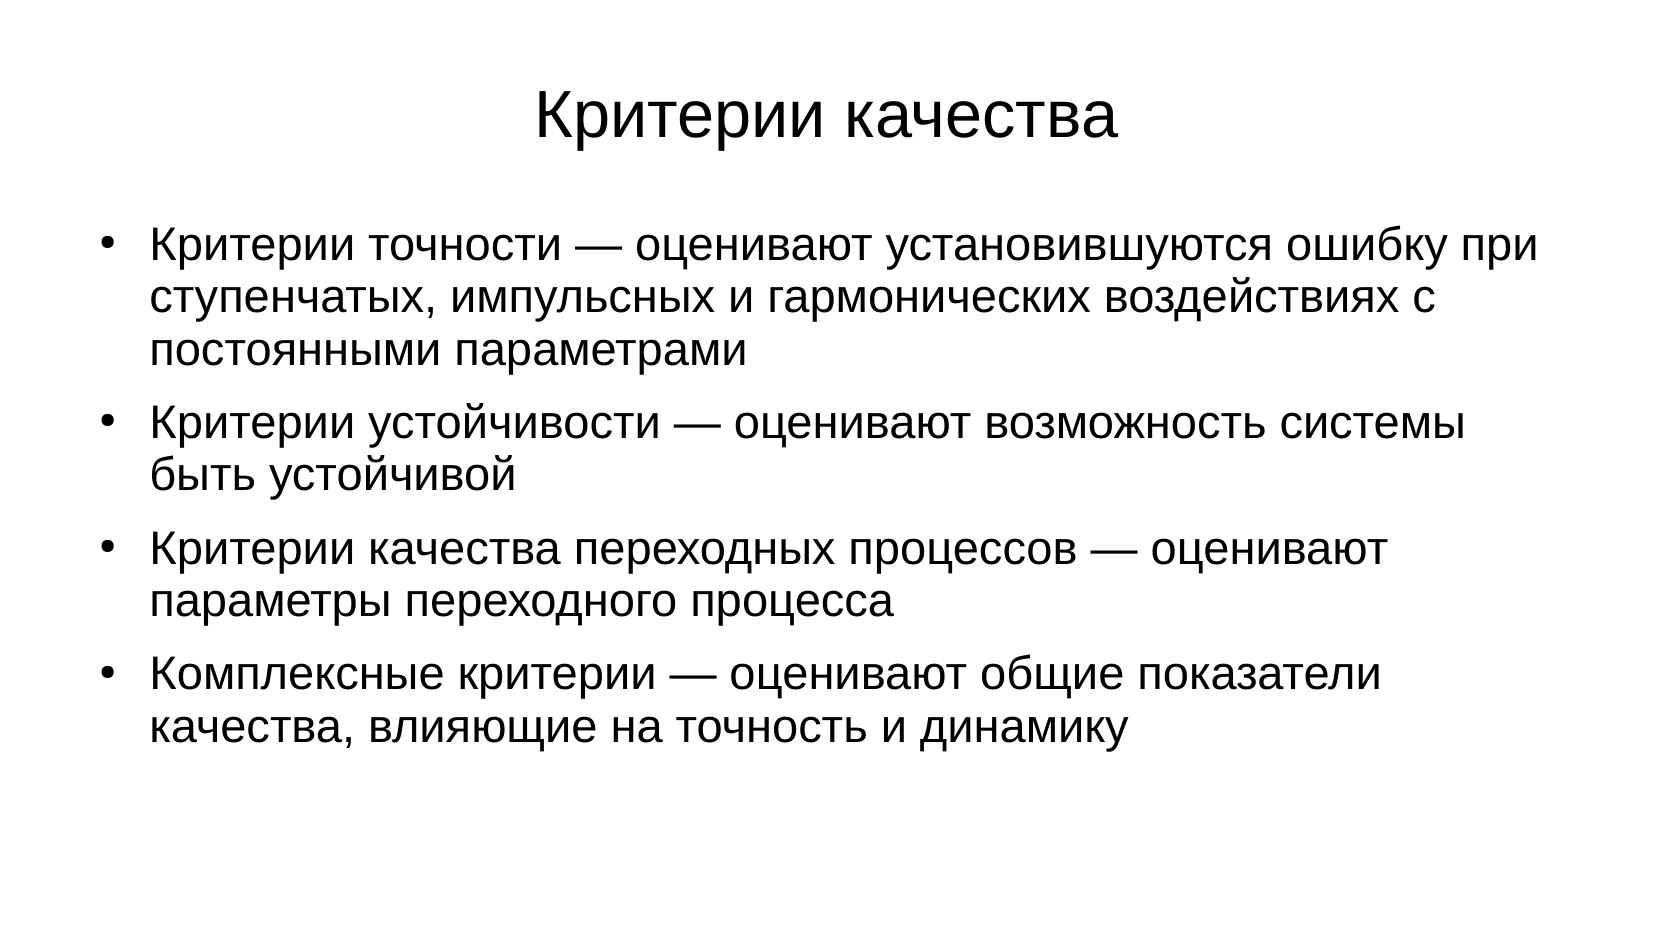

# Критерии качества
Критерии точности — оценивают установившуются ошибку при ступенчатых, импульсных и гармонических воздействиях с постоянными параметрами
Критерии устойчивости — оценивают возможность системы быть устойчивой
Критерии качества переходных процессов — оценивают параметры переходного процесса
Комплексные критерии — оценивают общие показатели качества, влияющие на точность и динамику